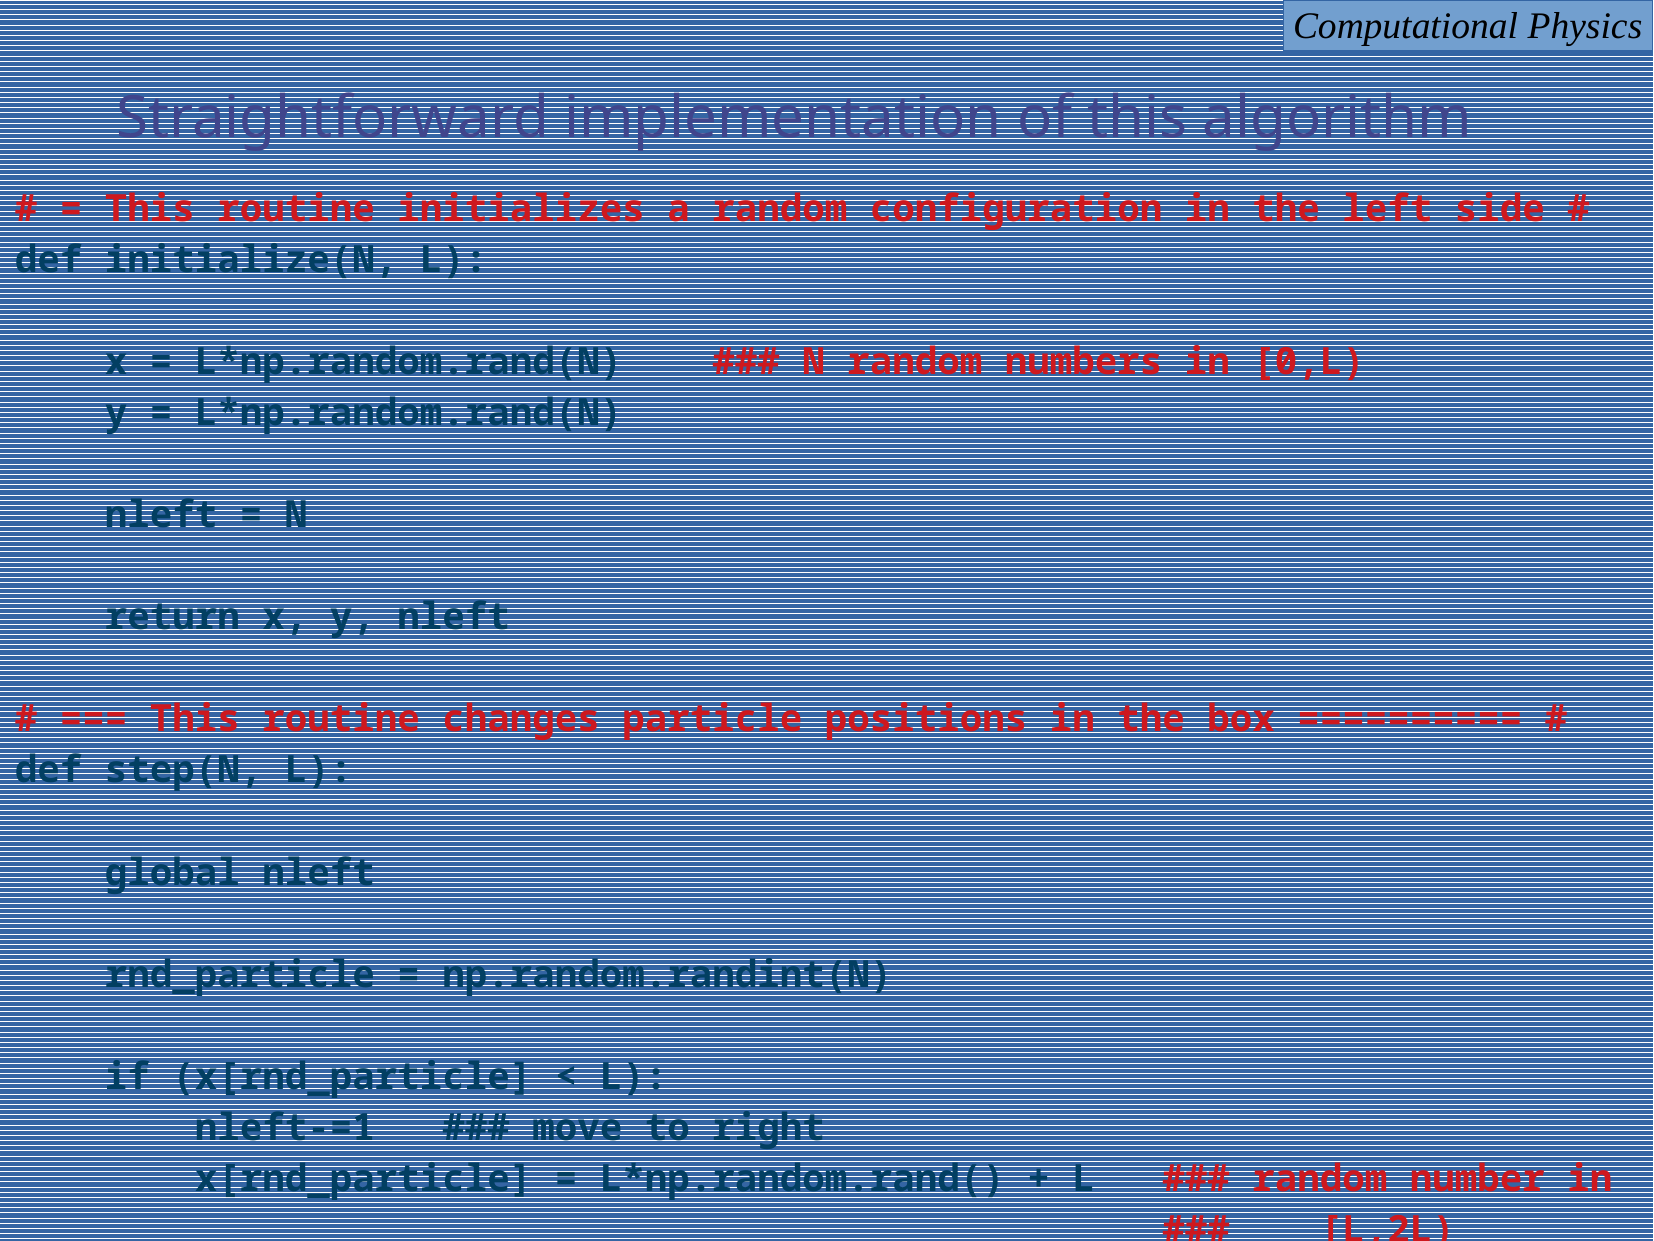

Straightforward implementation of this algorithm
# = This routine initializes a random configuration in the left side #
def initialize(N, L):
 x = L*np.random.rand(N) ### N random numbers in [0,L)
 y = L*np.random.rand(N)
 nleft = N
 return x, y, nleft
# === This routine changes particle positions in the box ========== #
def step(N, L):
 global nleft
 rnd_particle = np.random.randint(N)
 if (x[rnd_particle] < L):
 nleft-=1 ### move to right
 x[rnd_particle] = L*np.random.rand() + L ### random number in ### [L,2L)
 y[rnd_particle] = L*np.random.rand()
 else:
 nleft+=1 ### move to left
 x[rnd_particle] = L*np.random.rand() ### random number in [0,L)
 y[rnd_particle] = L*np.random.rand()
 return x, y, nleft